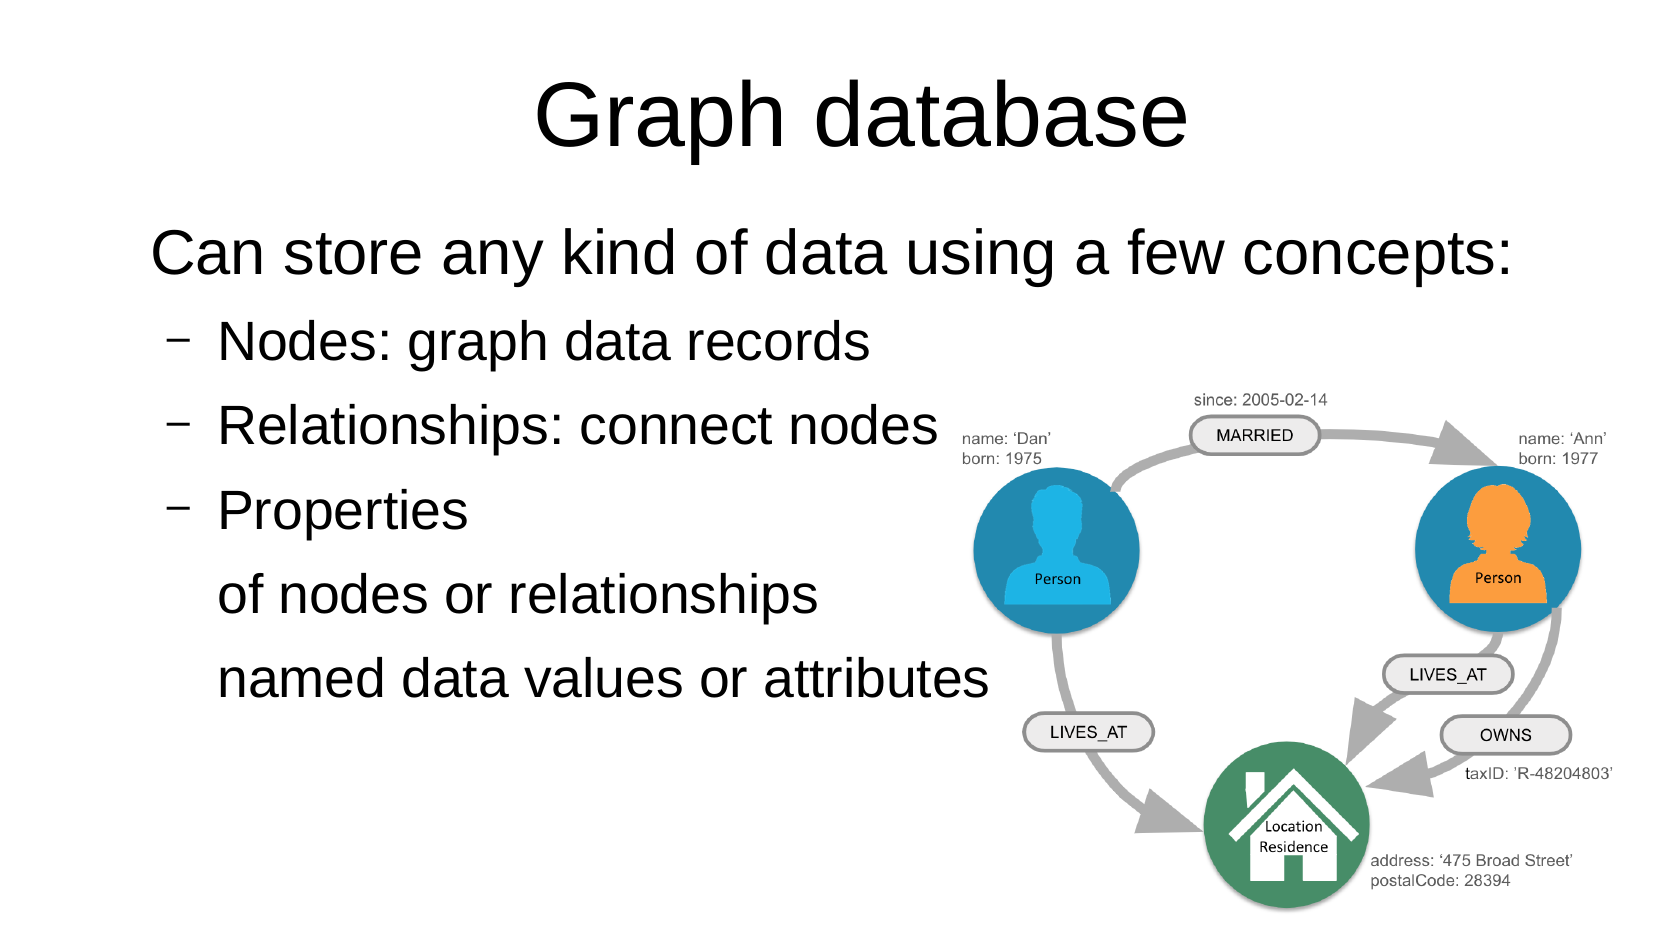

# Graph database
Can store any kind of data using a few concepts:
Nodes: graph data records
Relationships: connect nodes
Properties
of nodes or relationships
named data values or attributes